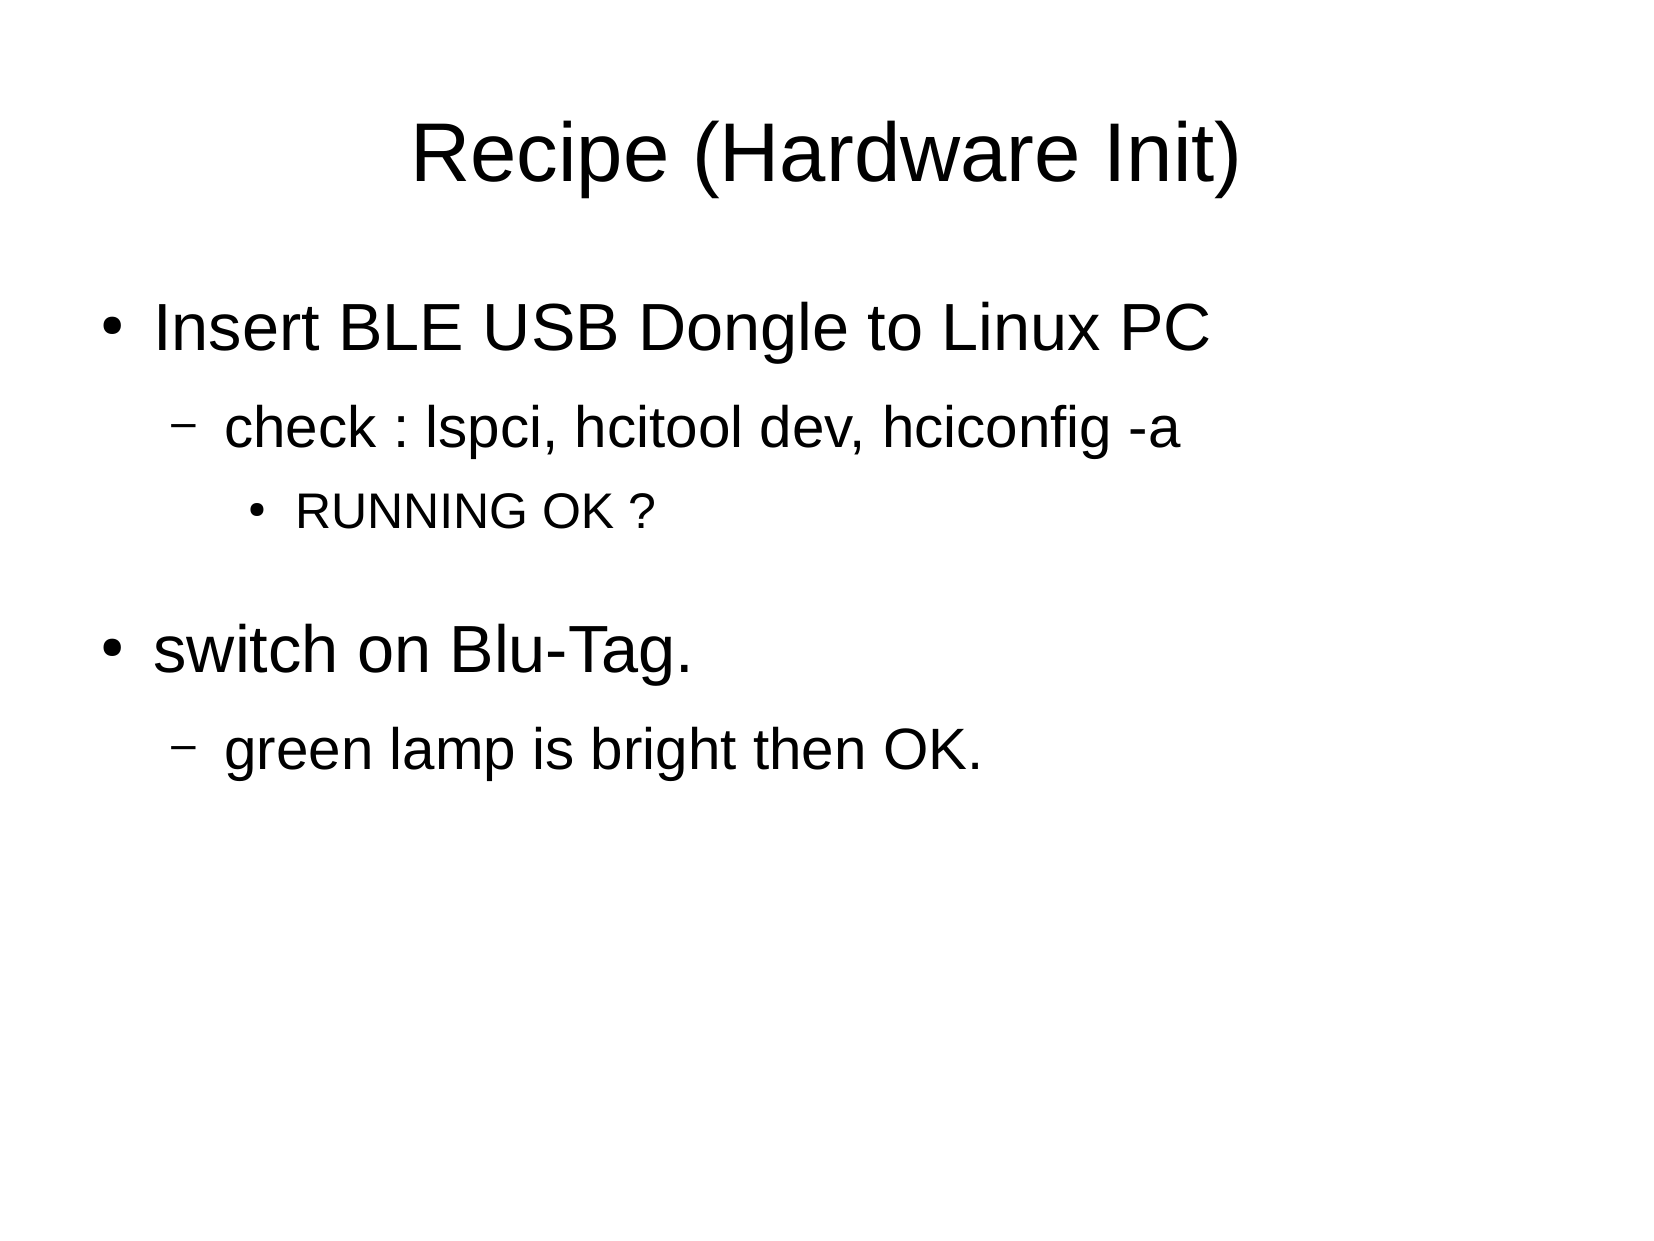

# Recipe (Hardware Init)
Insert BLE USB Dongle to Linux PC
check : lspci, hcitool dev, hciconfig -a
RUNNING OK ?
switch on Blu-Tag.
green lamp is bright then OK.